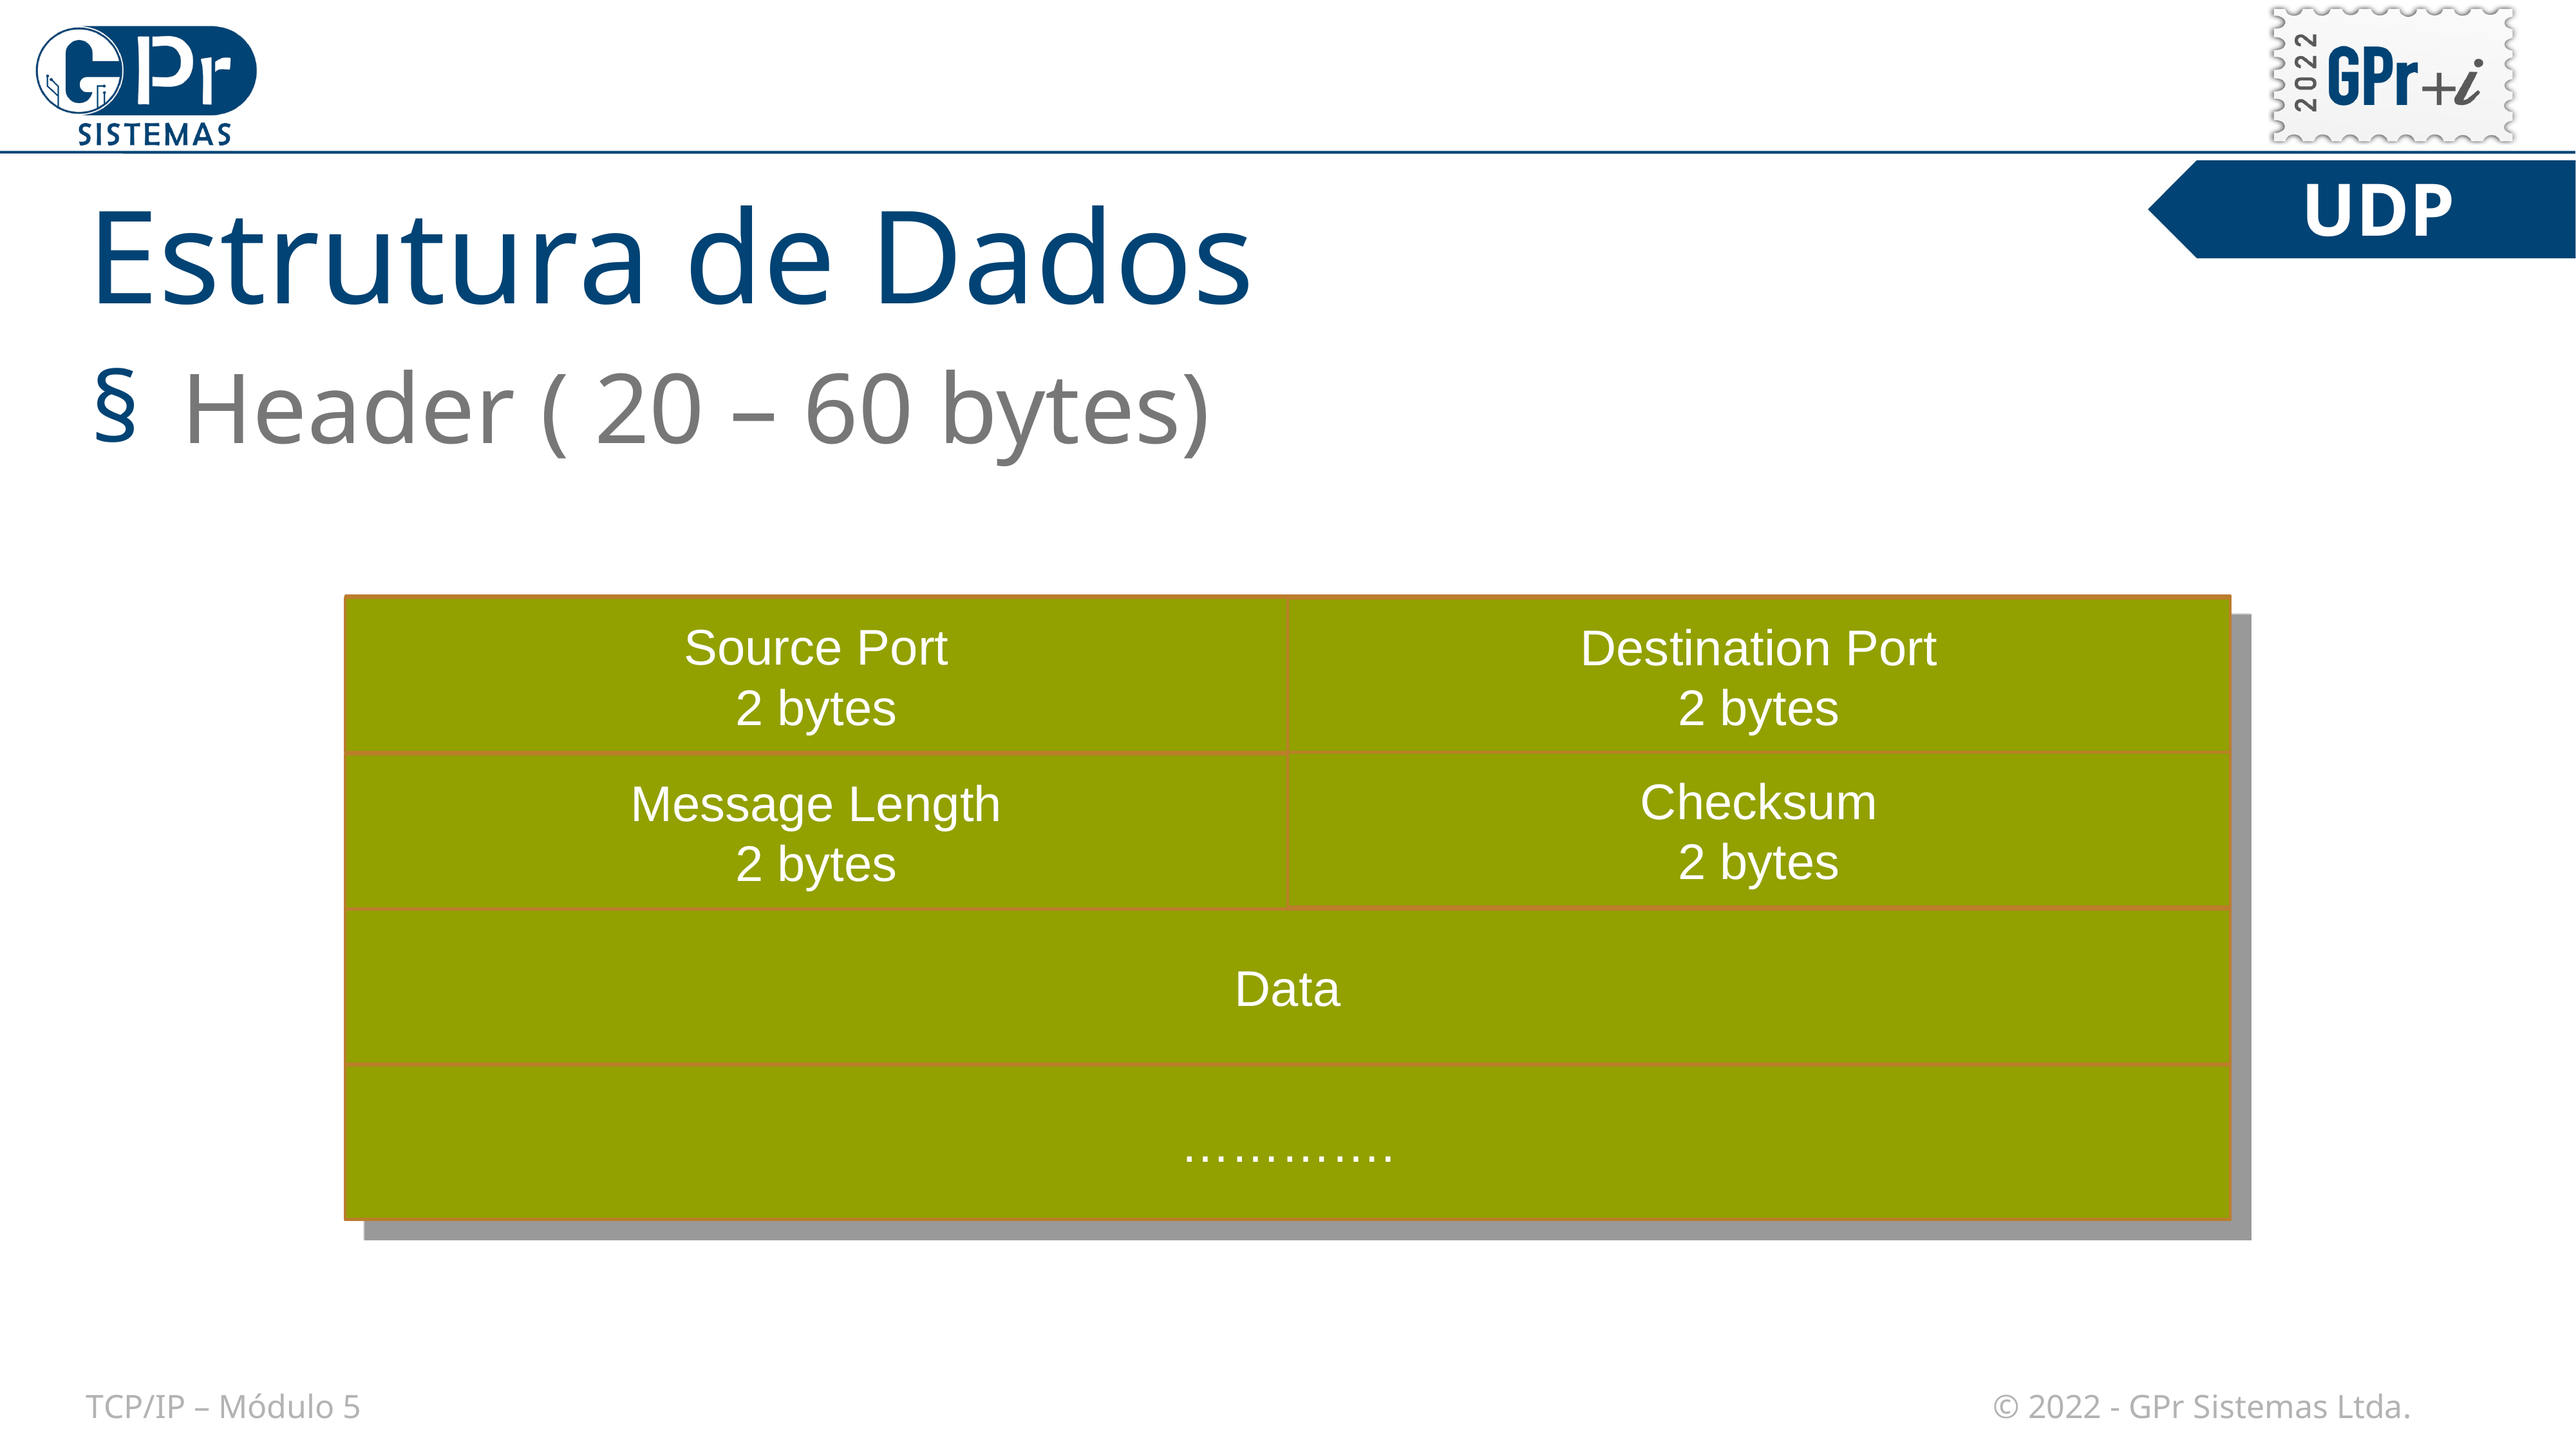

UDP
Estrutura de Dados
# Header ( 20 – 60 bytes)
Source Port
2 bytes
Destination Port
2 bytes
Checksum
2 bytes
Message Length
2 bytes
Data
………….